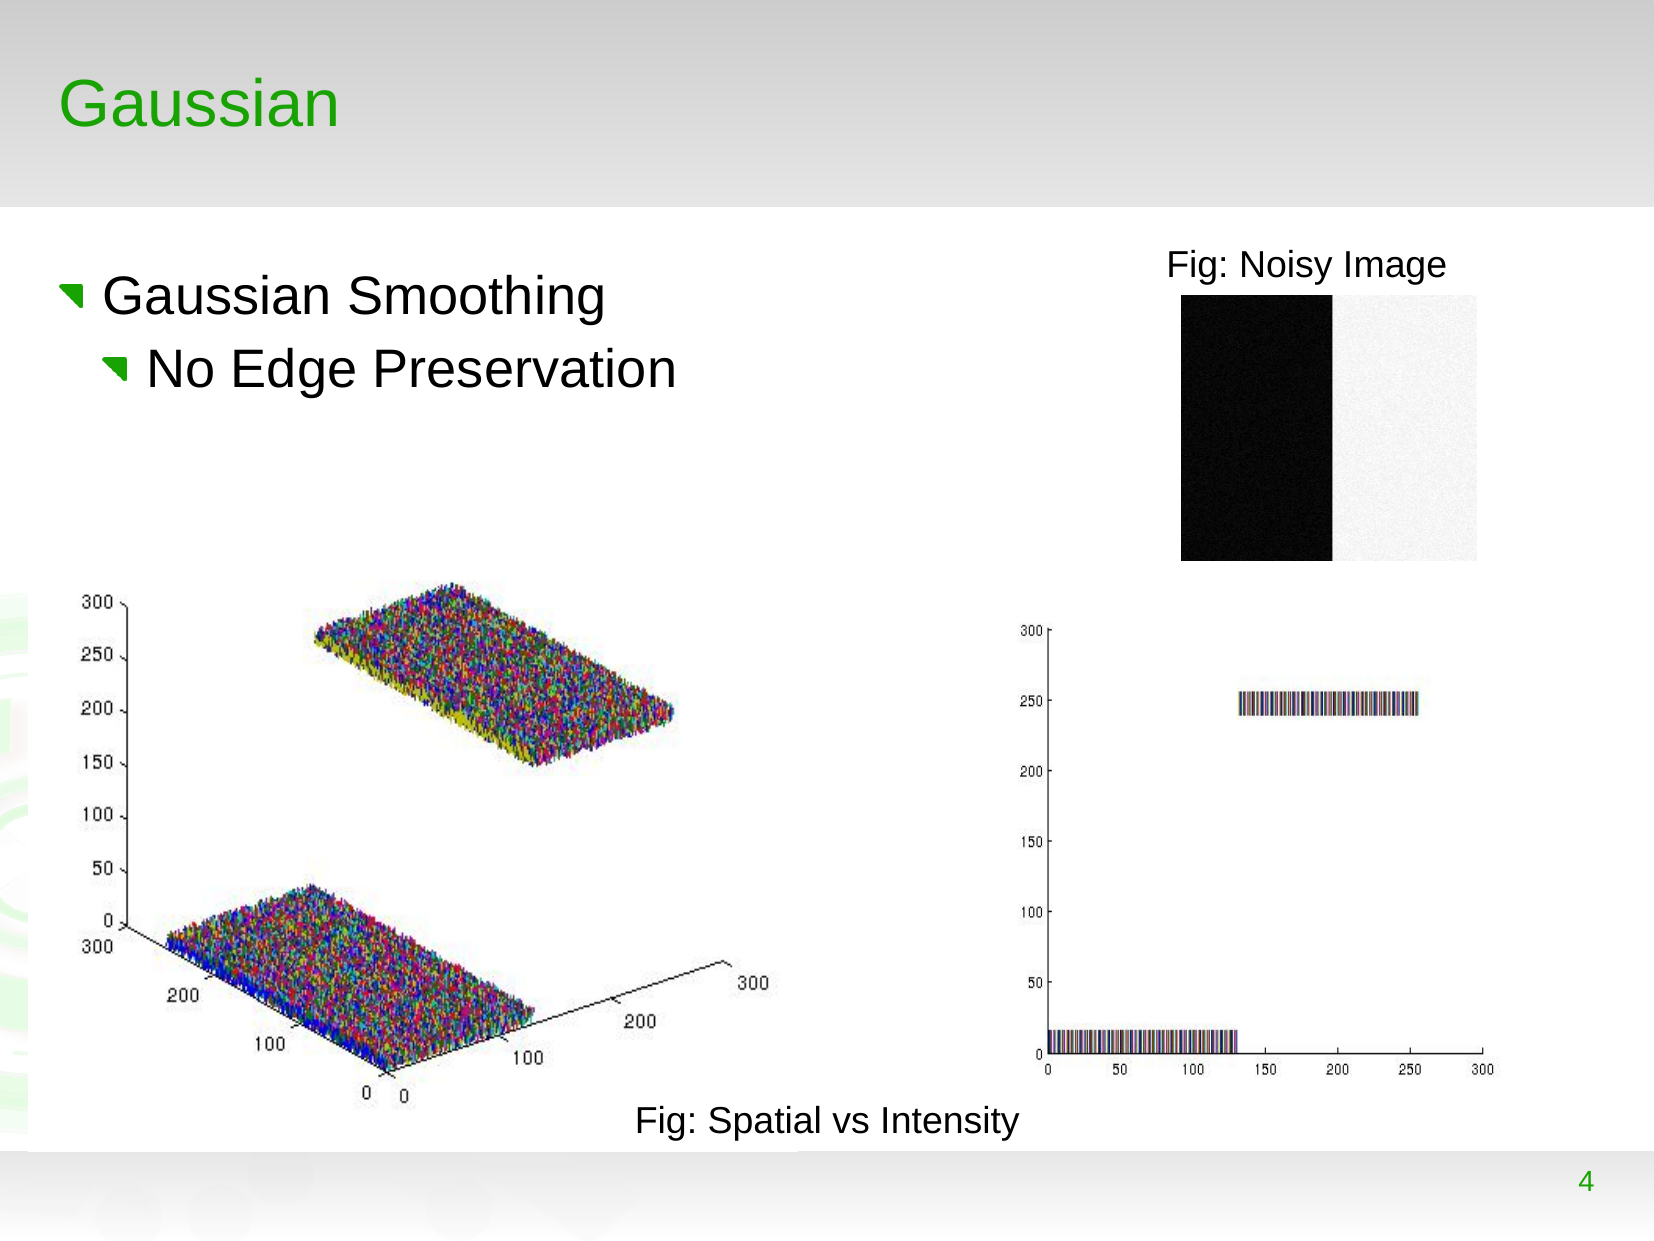

# Gaussian
Fig: Noisy Image
Gaussian Smoothing
No Edge Preservation
Fig: Spatial vs Intensity
4